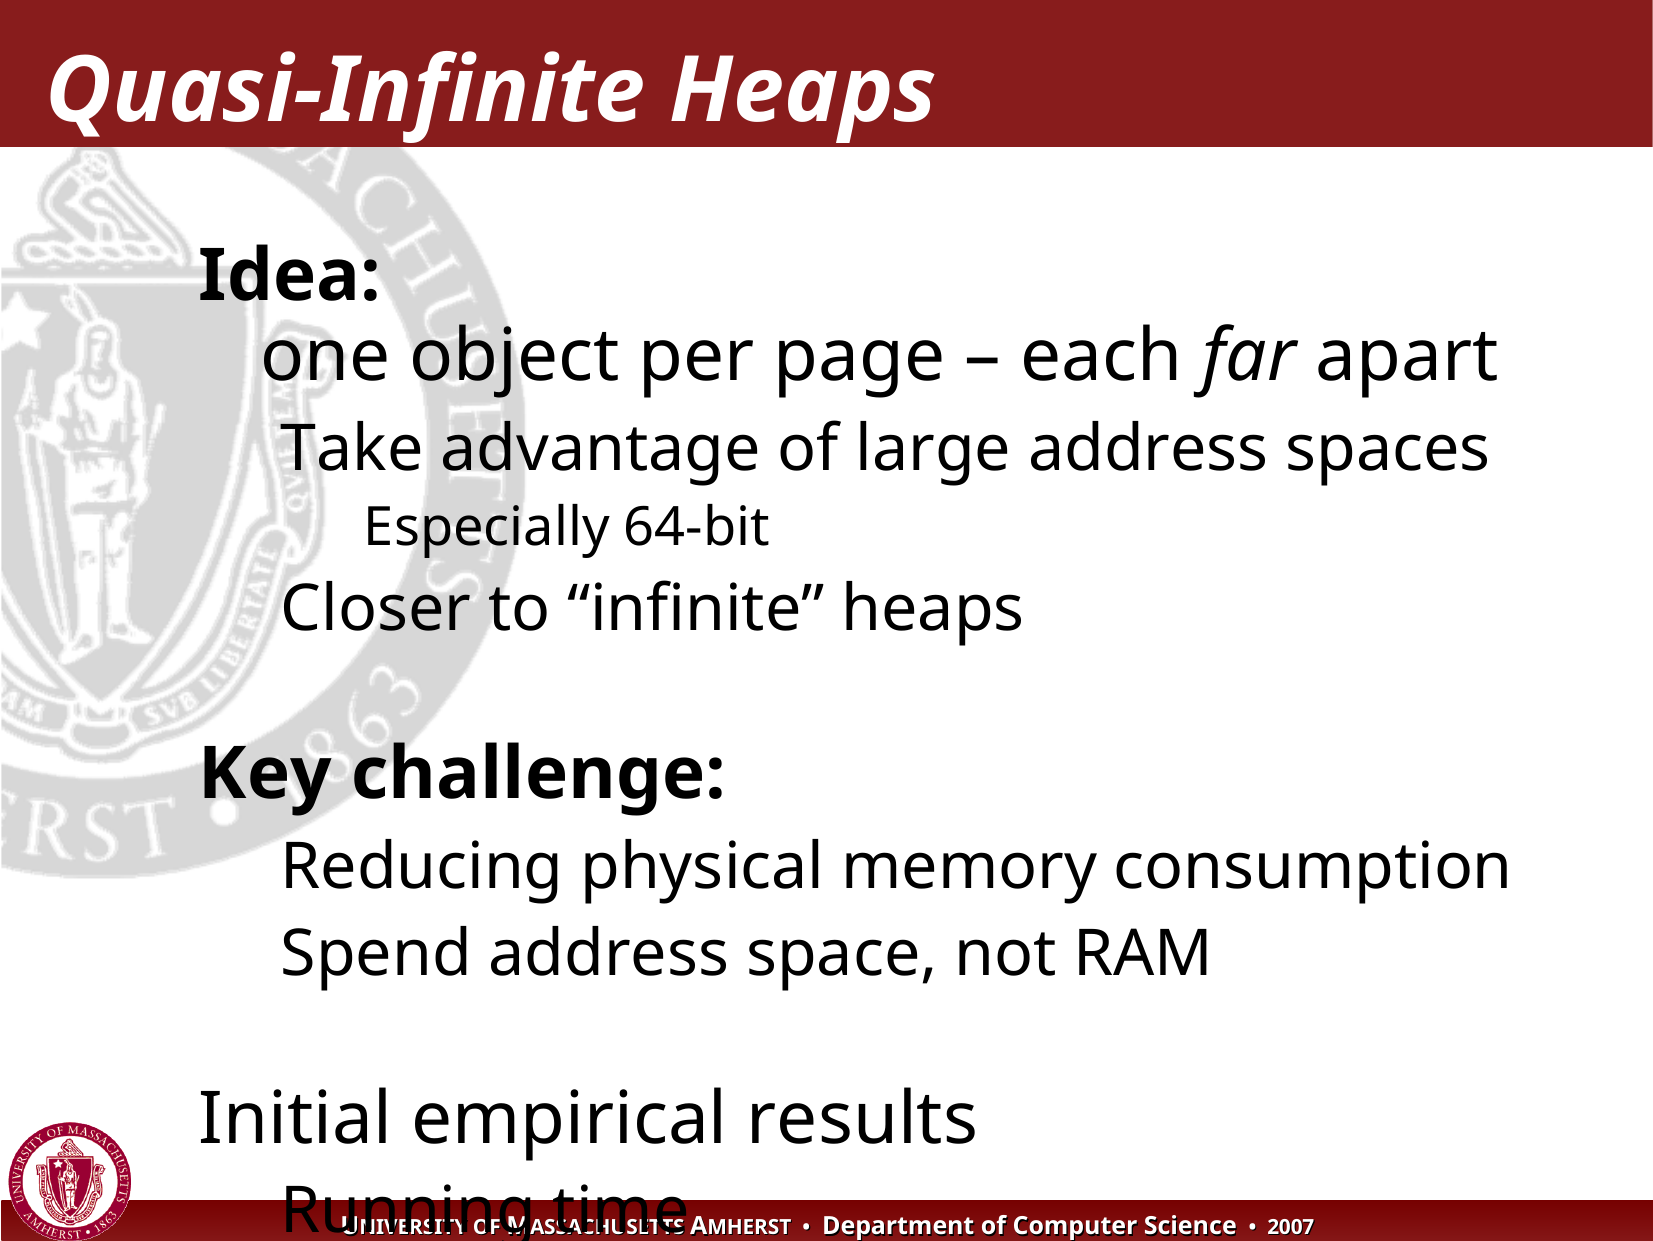

# Quasi-Infinite Heaps
Idea:
one object per page – each far apart
Take advantage of large address spaces
Especially 64-bit
Closer to “infinite” heaps
Key challenge:
Reducing physical memory consumption
Spend address space, not RAM
Initial empirical results
Running time